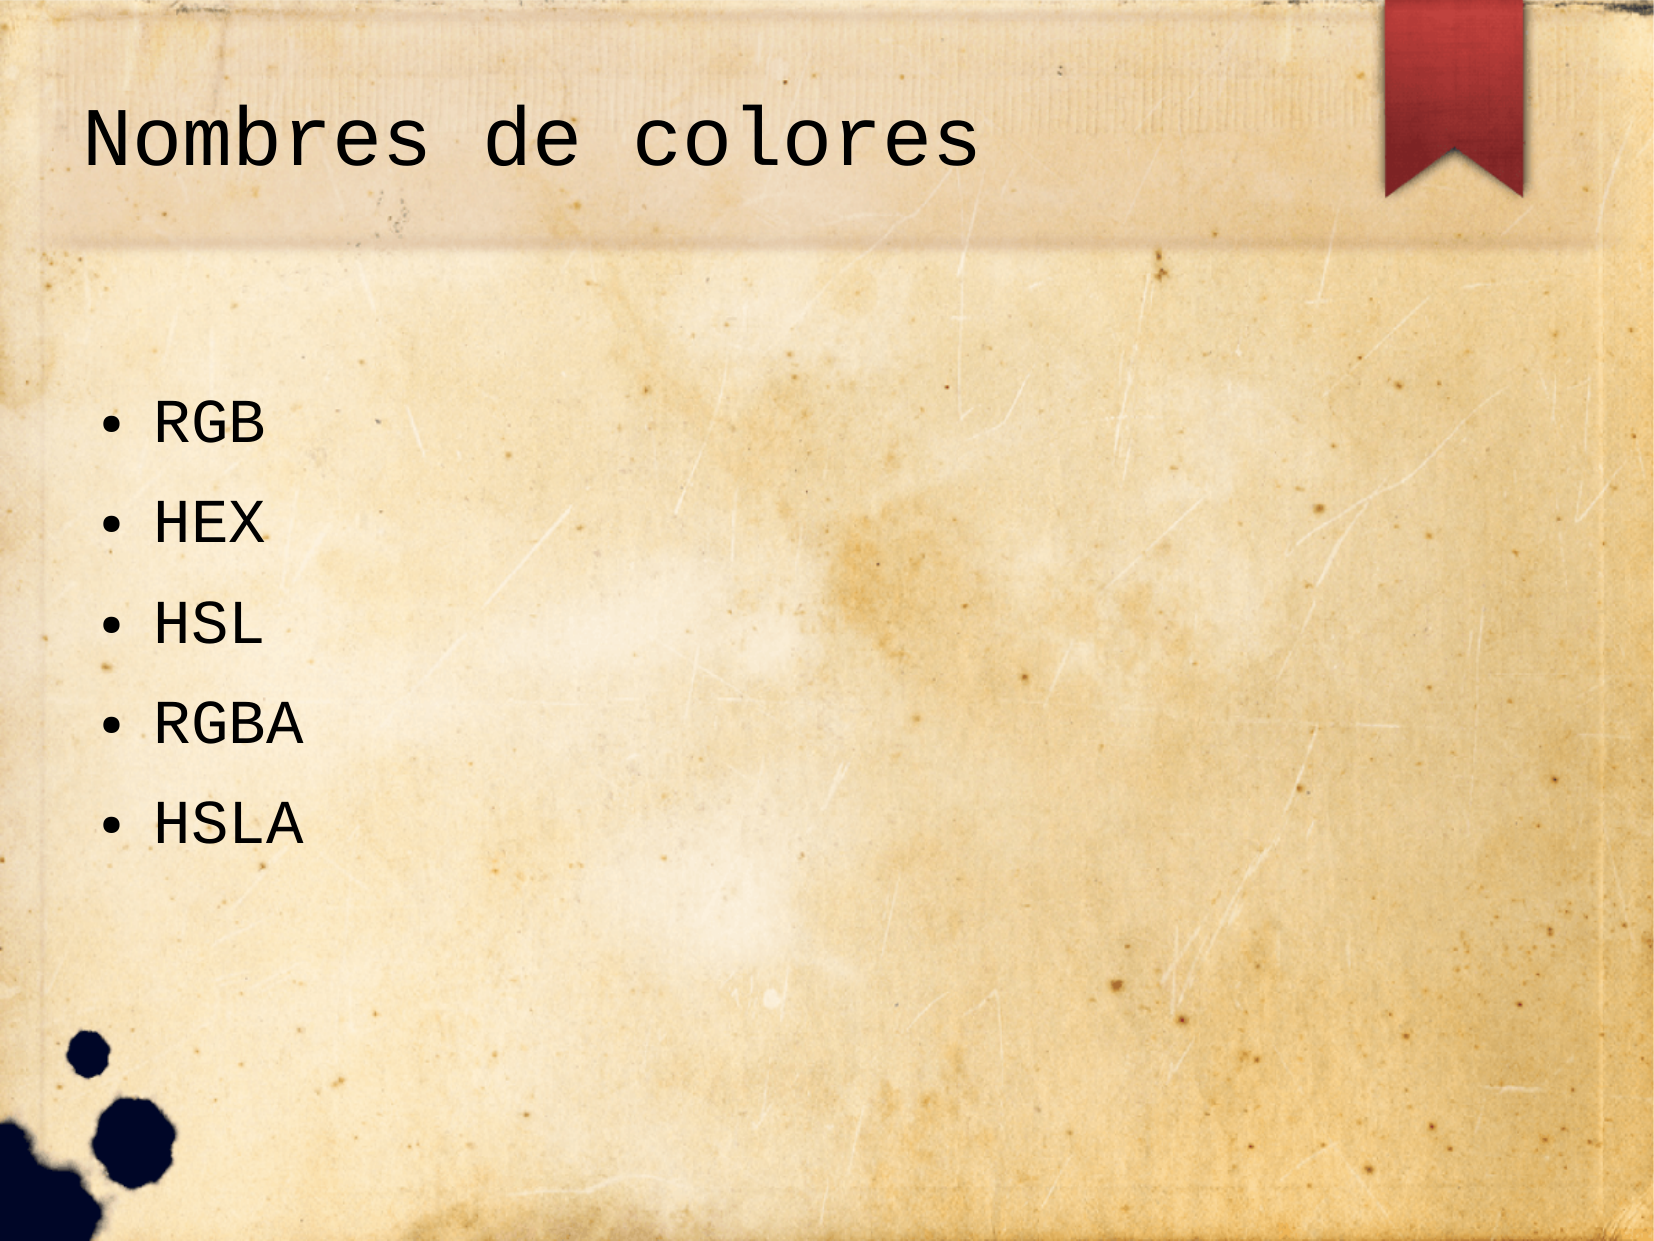

# Nombres de colores
RGB
HEX
HSL
RGBA
HSLA